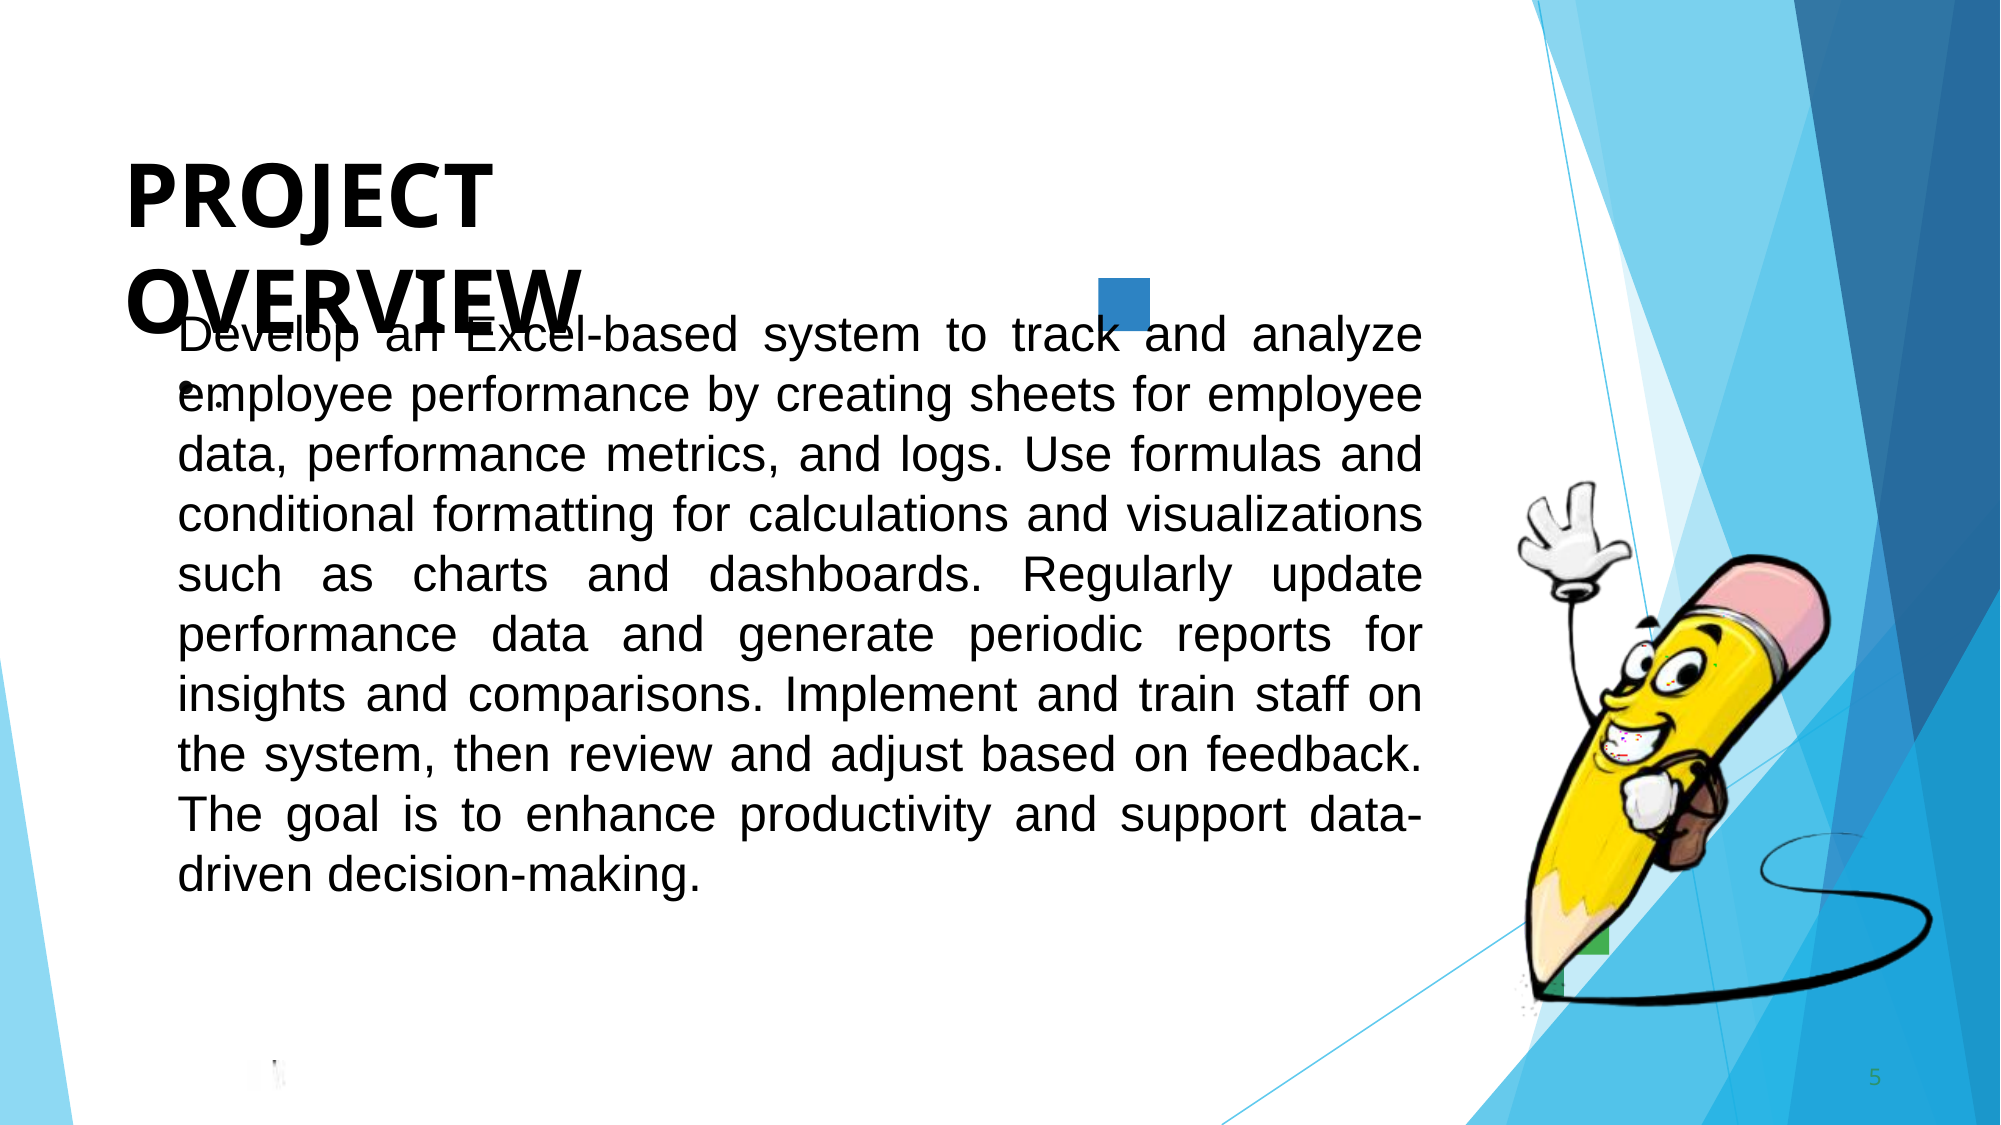

# PROJECT	OVERVIEW
Develop an Excel-based system to track and analyze employee performance by creating sheets for employee data, performance metrics, and logs. Use formulas and conditional formatting for calculations and visualizations such as charts and dashboards. Regularly update performance data and generate periodic reports for insights and comparisons. Implement and train staff on the system, then review and adjust based on feedback. The goal is to enhance productivity and support data-driven decision-making.
.